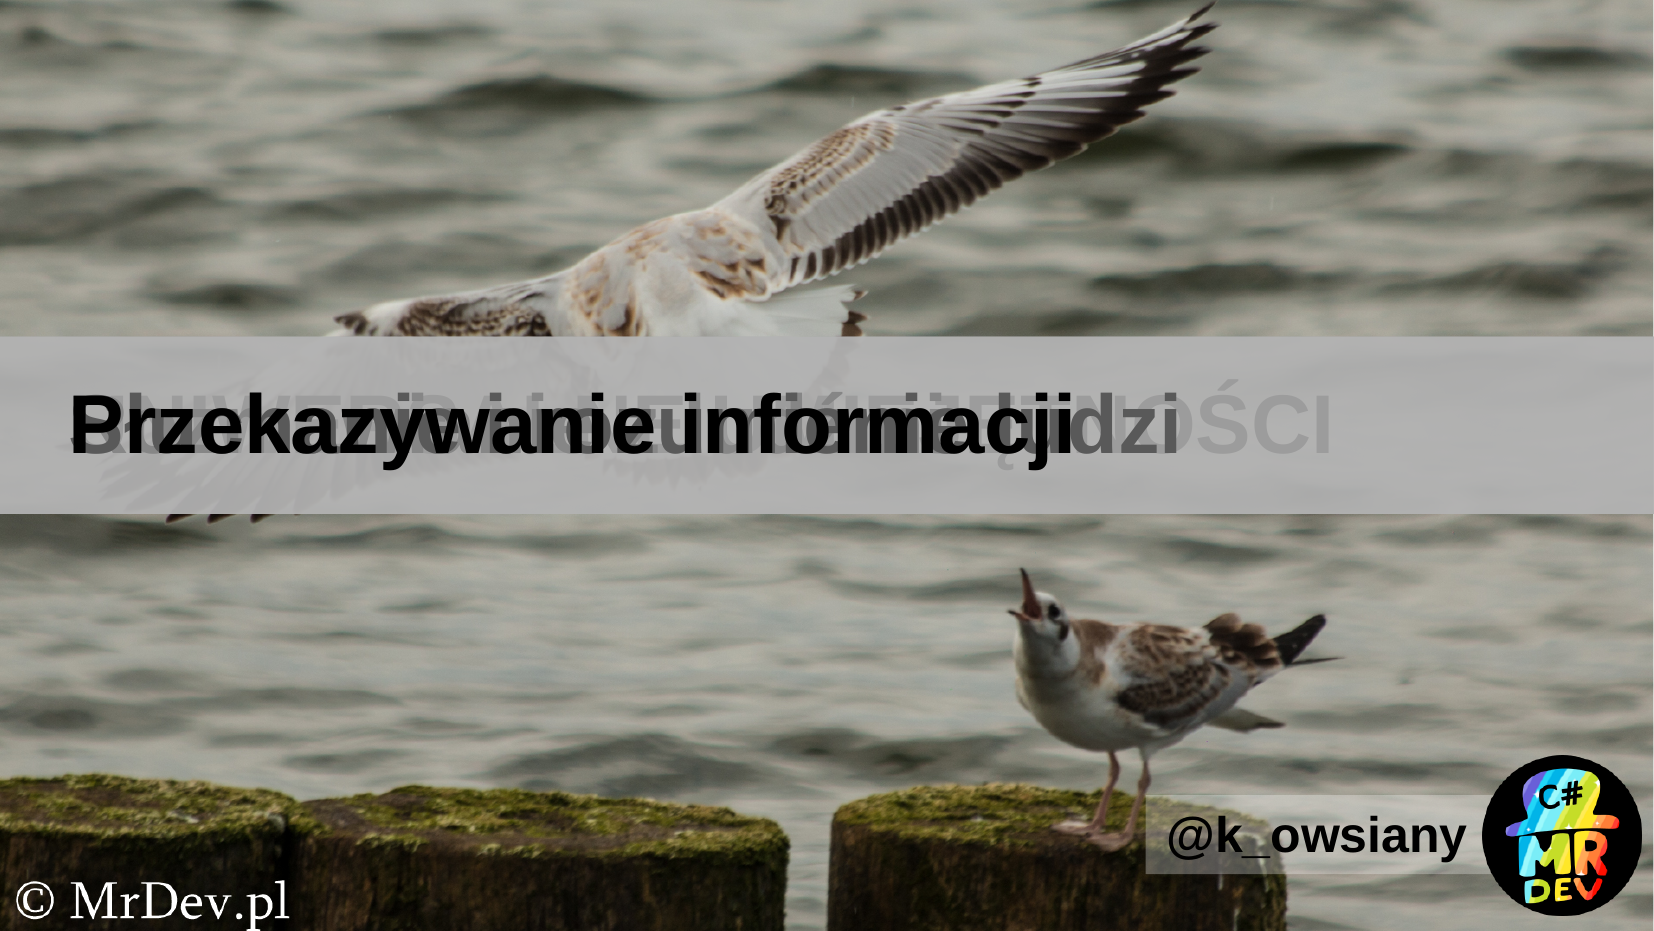

UNIWERSALNE UMIEJĘTNOŚCI
Rozmawianie z ludźmi
Słuchanie i rozumienie ludzi
Przekazywanie informacji
@k_owsiany